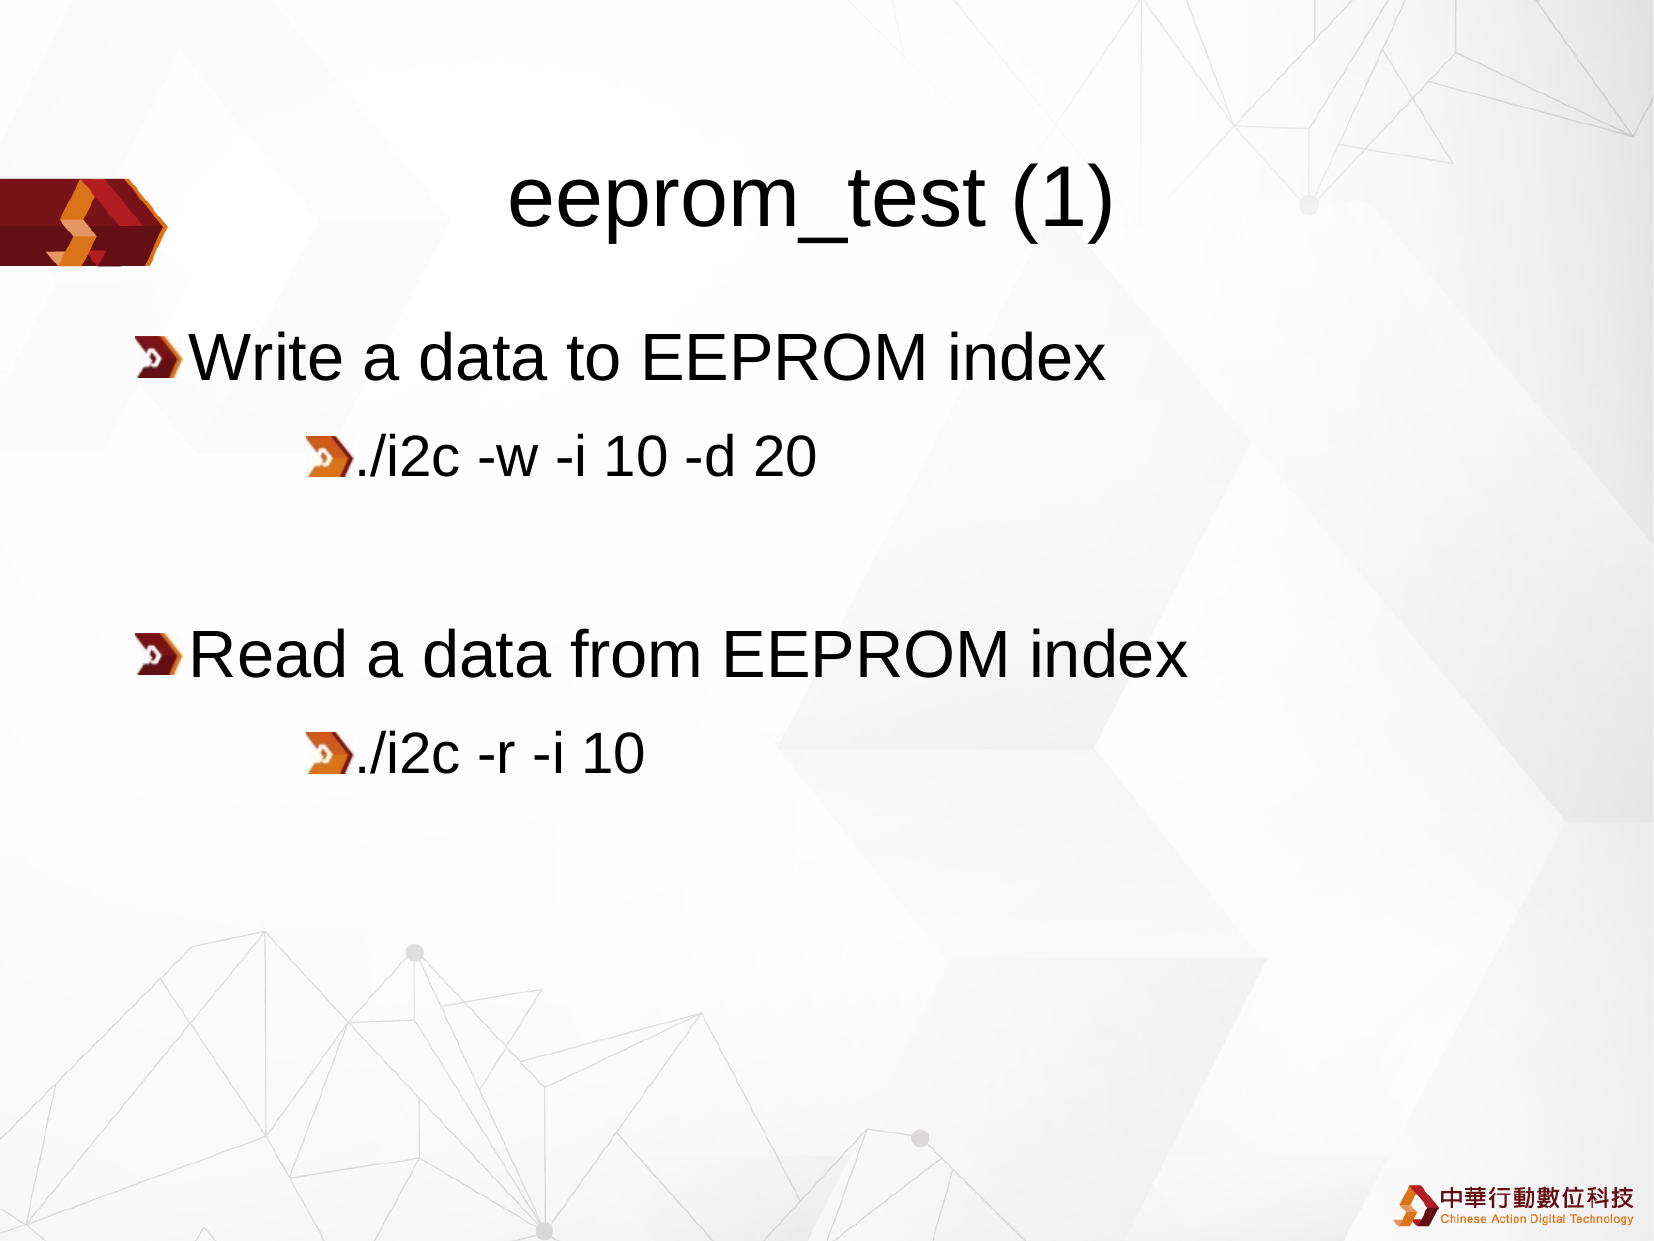

# eeprom_test (1)
Write a data to EEPROM index
./i2c -w -i 10 -d 20
Read a data from EEPROM index
./i2c -r -i 10